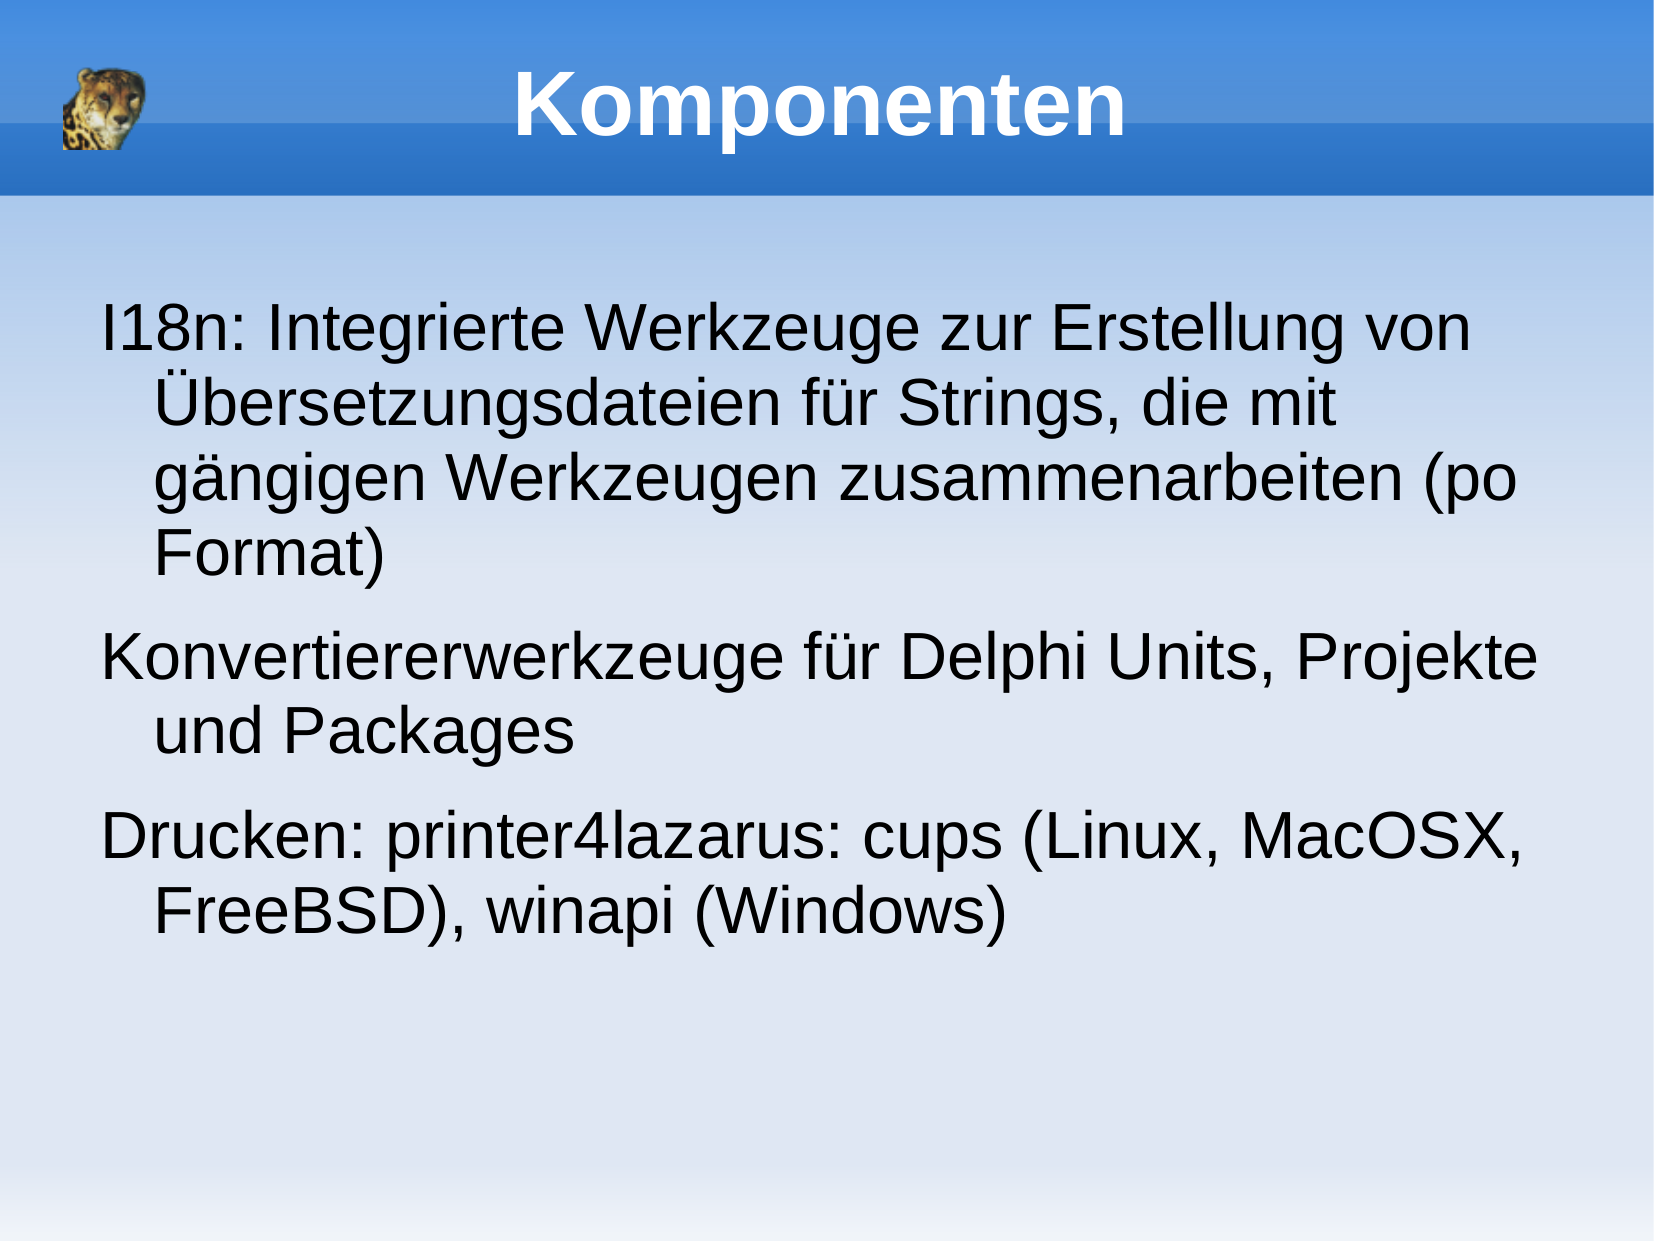

# Komponenten
I18n: Integrierte Werkzeuge zur Erstellung von Übersetzungsdateien für Strings, die mit gängigen Werkzeugen zusammenarbeiten (po Format)
Konvertiererwerkzeuge für Delphi Units, Projekte und Packages
Drucken: printer4lazarus: cups (Linux, MacOSX, FreeBSD), winapi (Windows)